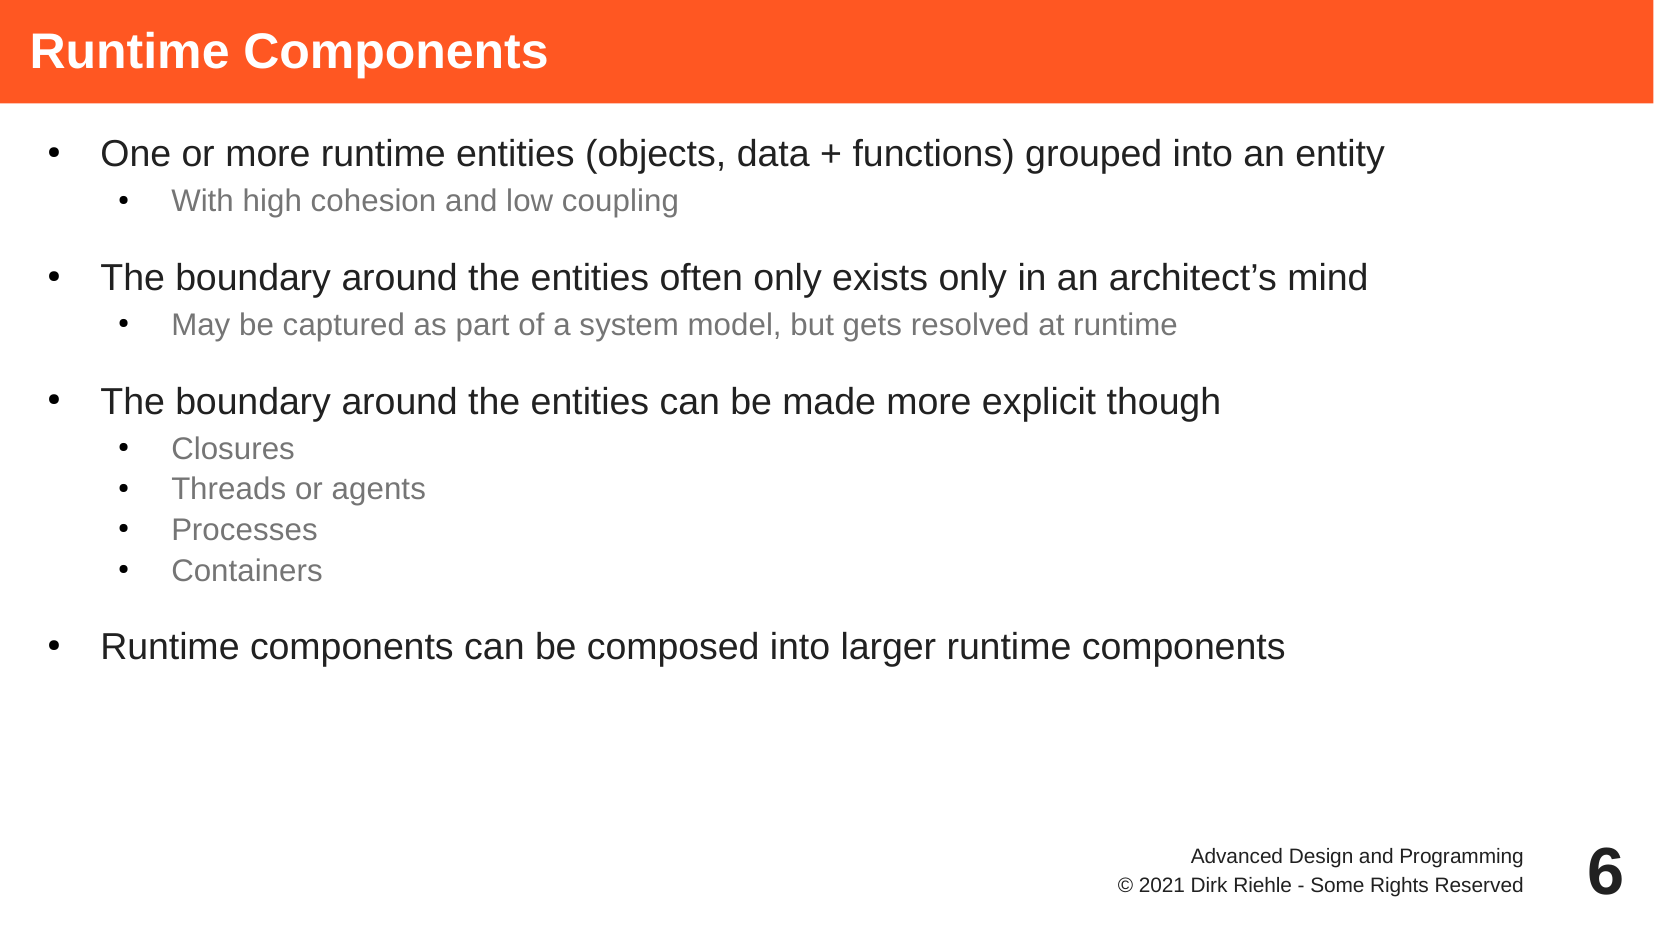

# Runtime Components
One or more runtime entities (objects, data + functions) grouped into an entity
With high cohesion and low coupling
The boundary around the entities often only exists only in an architect’s mind
May be captured as part of a system model, but gets resolved at runtime
The boundary around the entities can be made more explicit though
Closures
Threads or agents
Processes
Containers
Runtime components can be composed into larger runtime components
Advanced Design and Programming
6
© 2021 Dirk Riehle - Some Rights Reserved